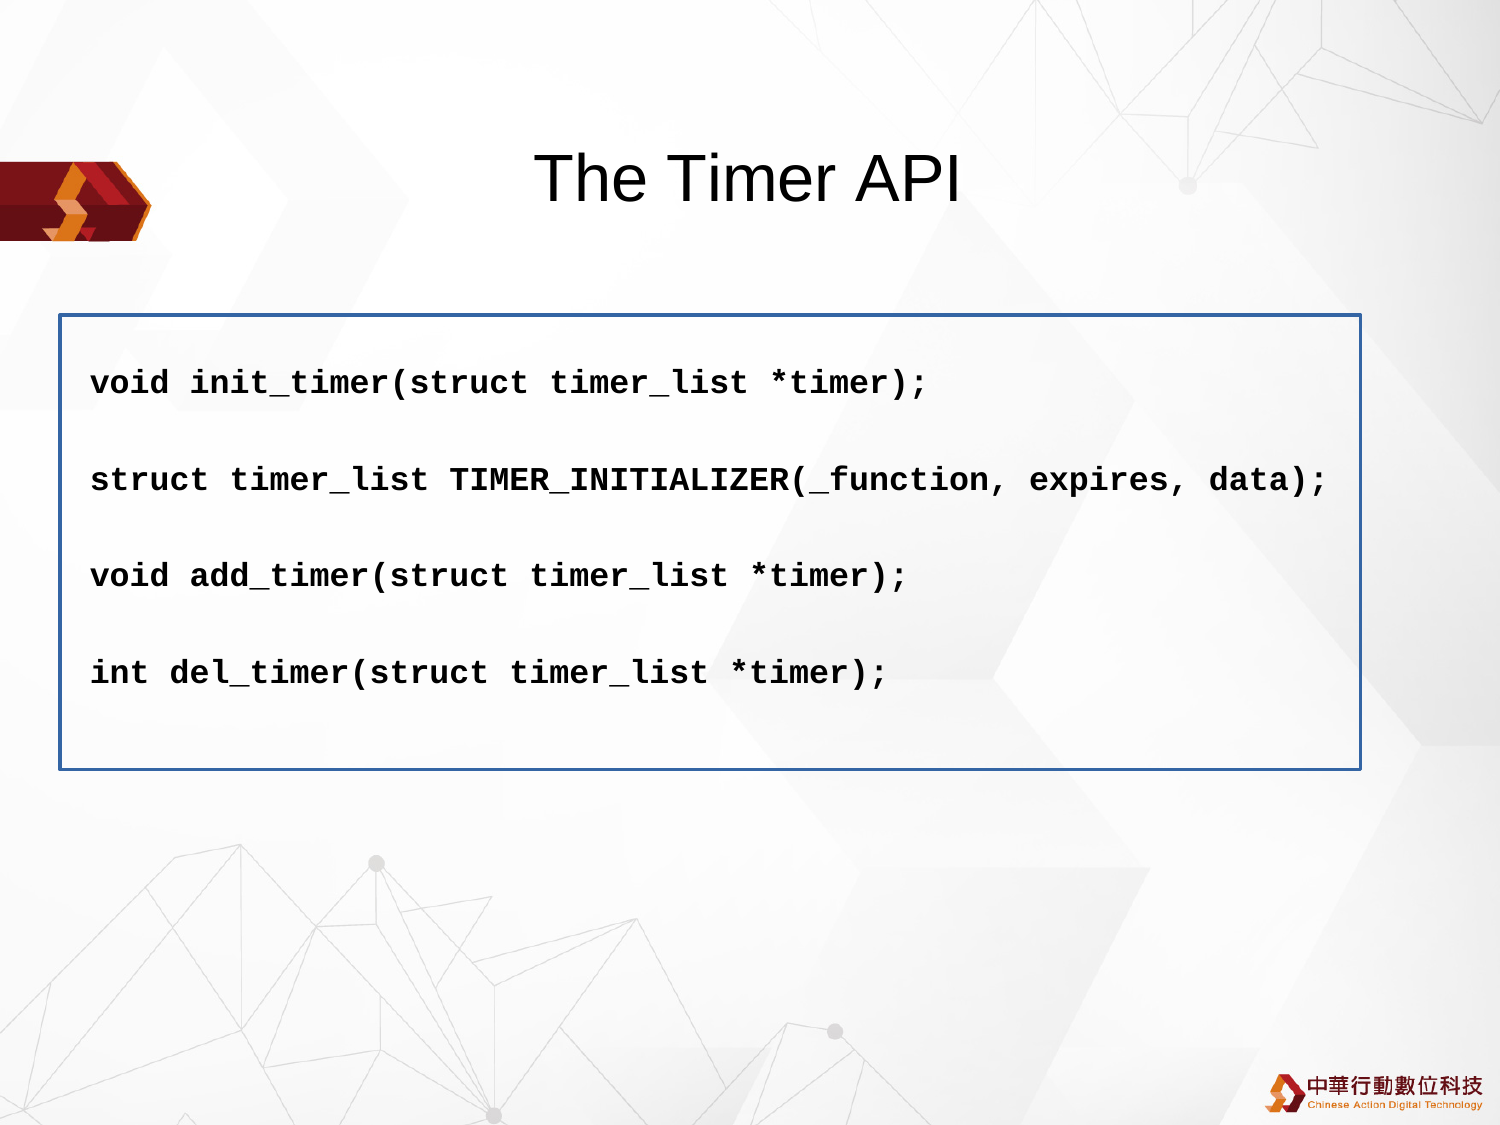

# The Timer API
void init_timer(struct timer_list *timer);
struct timer_list TIMER_INITIALIZER(_function, expires, data);
void add_timer(struct timer_list *timer);
int del_timer(struct timer_list *timer);